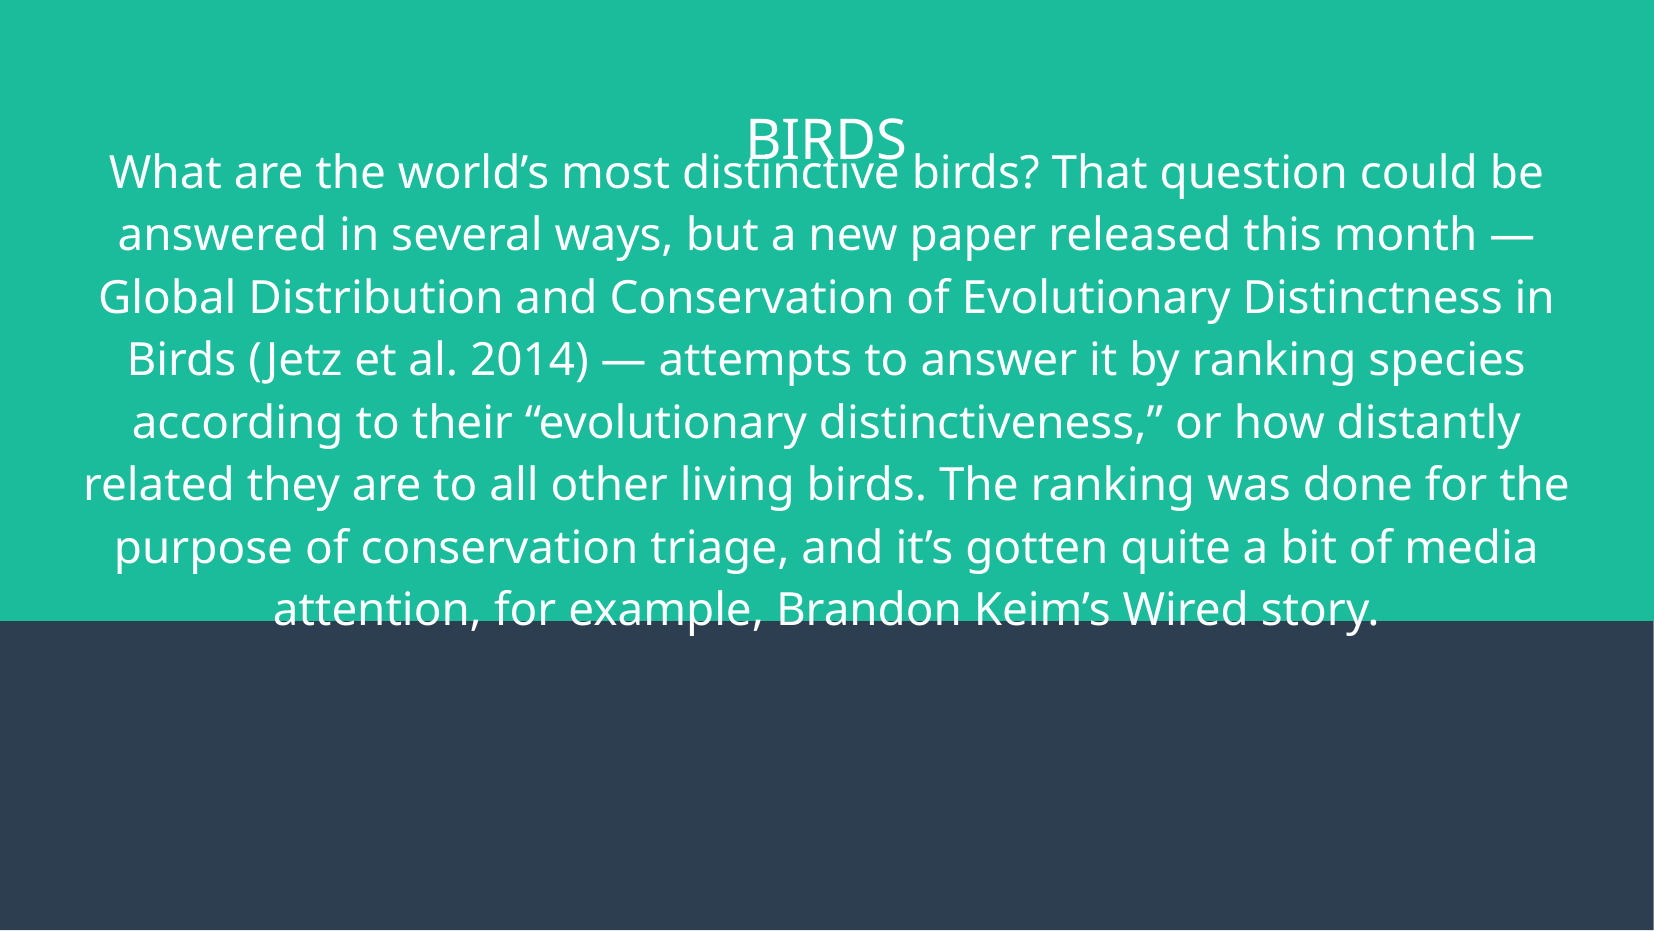

# BIRDS
What are the world’s most distinctive birds? That question could be answered in several ways, but a new paper released this month — Global Distribution and Conservation of Evolutionary Distinctness in Birds (Jetz et al. 2014) — attempts to answer it by ranking species according to their “evolutionary distinctiveness,” or how distantly related they are to all other living birds. The ranking was done for the purpose of conservation triage, and it’s gotten quite a bit of media attention, for example, Brandon Keim’s Wired story.